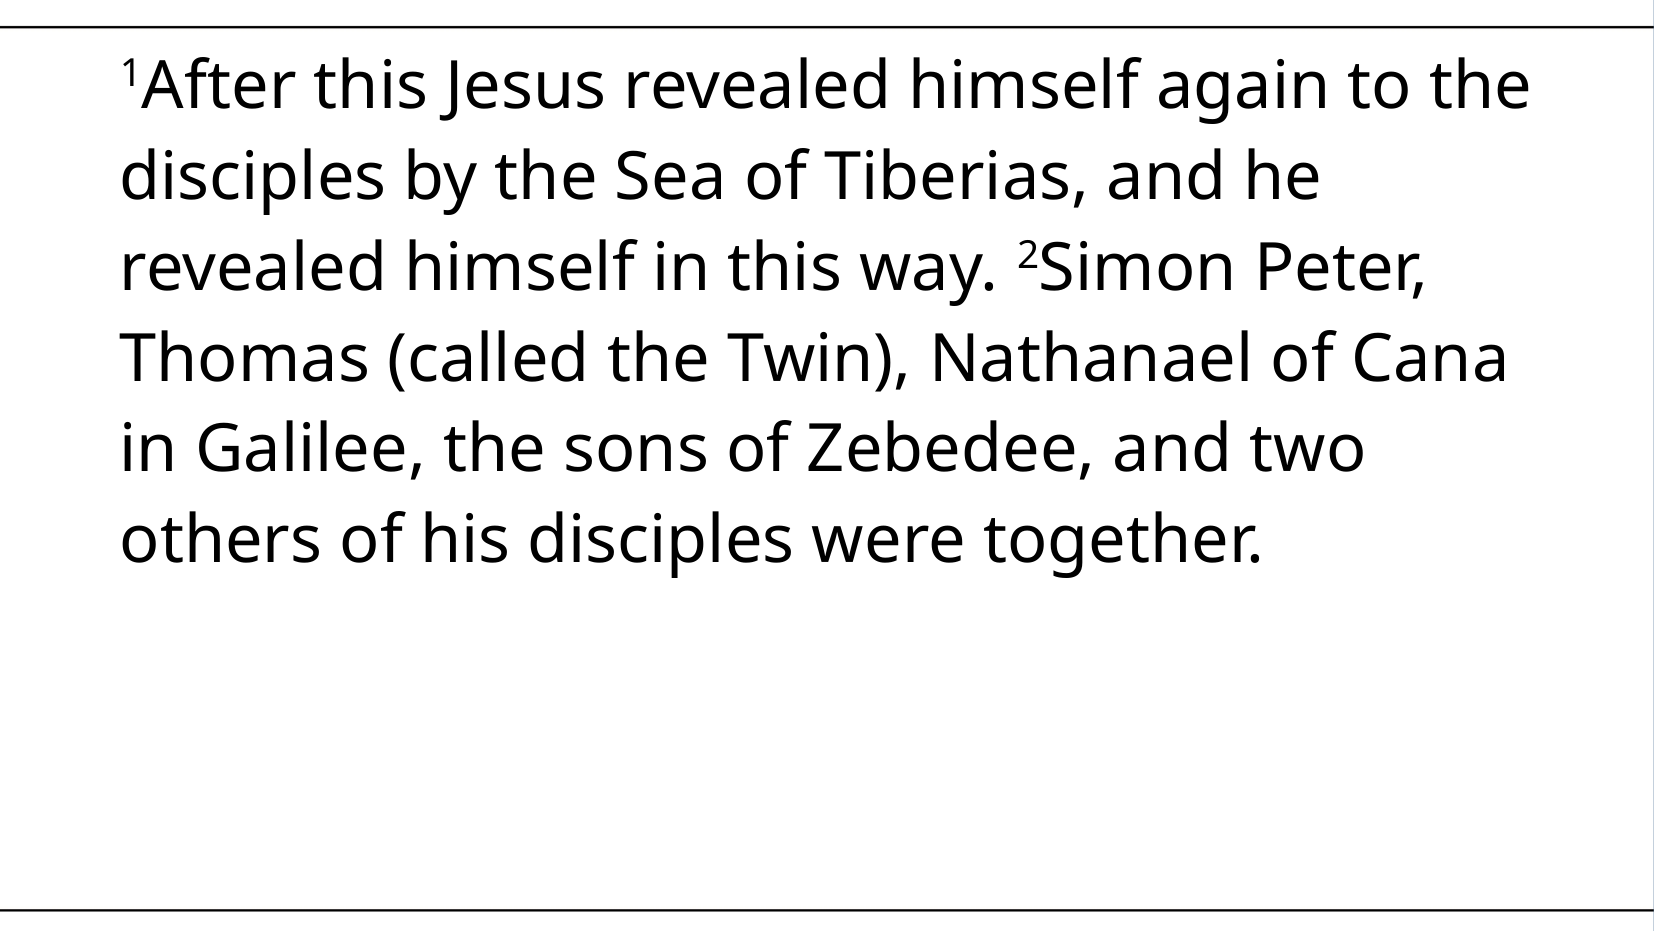

1After this Jesus revealed himself again to the disciples by the Sea of Tiberias, and he revealed himself in this way. 2Simon Peter, Thomas (called the Twin), Nathanael of Cana in Galilee, the sons of Zebedee, and two others of his disciples were together.